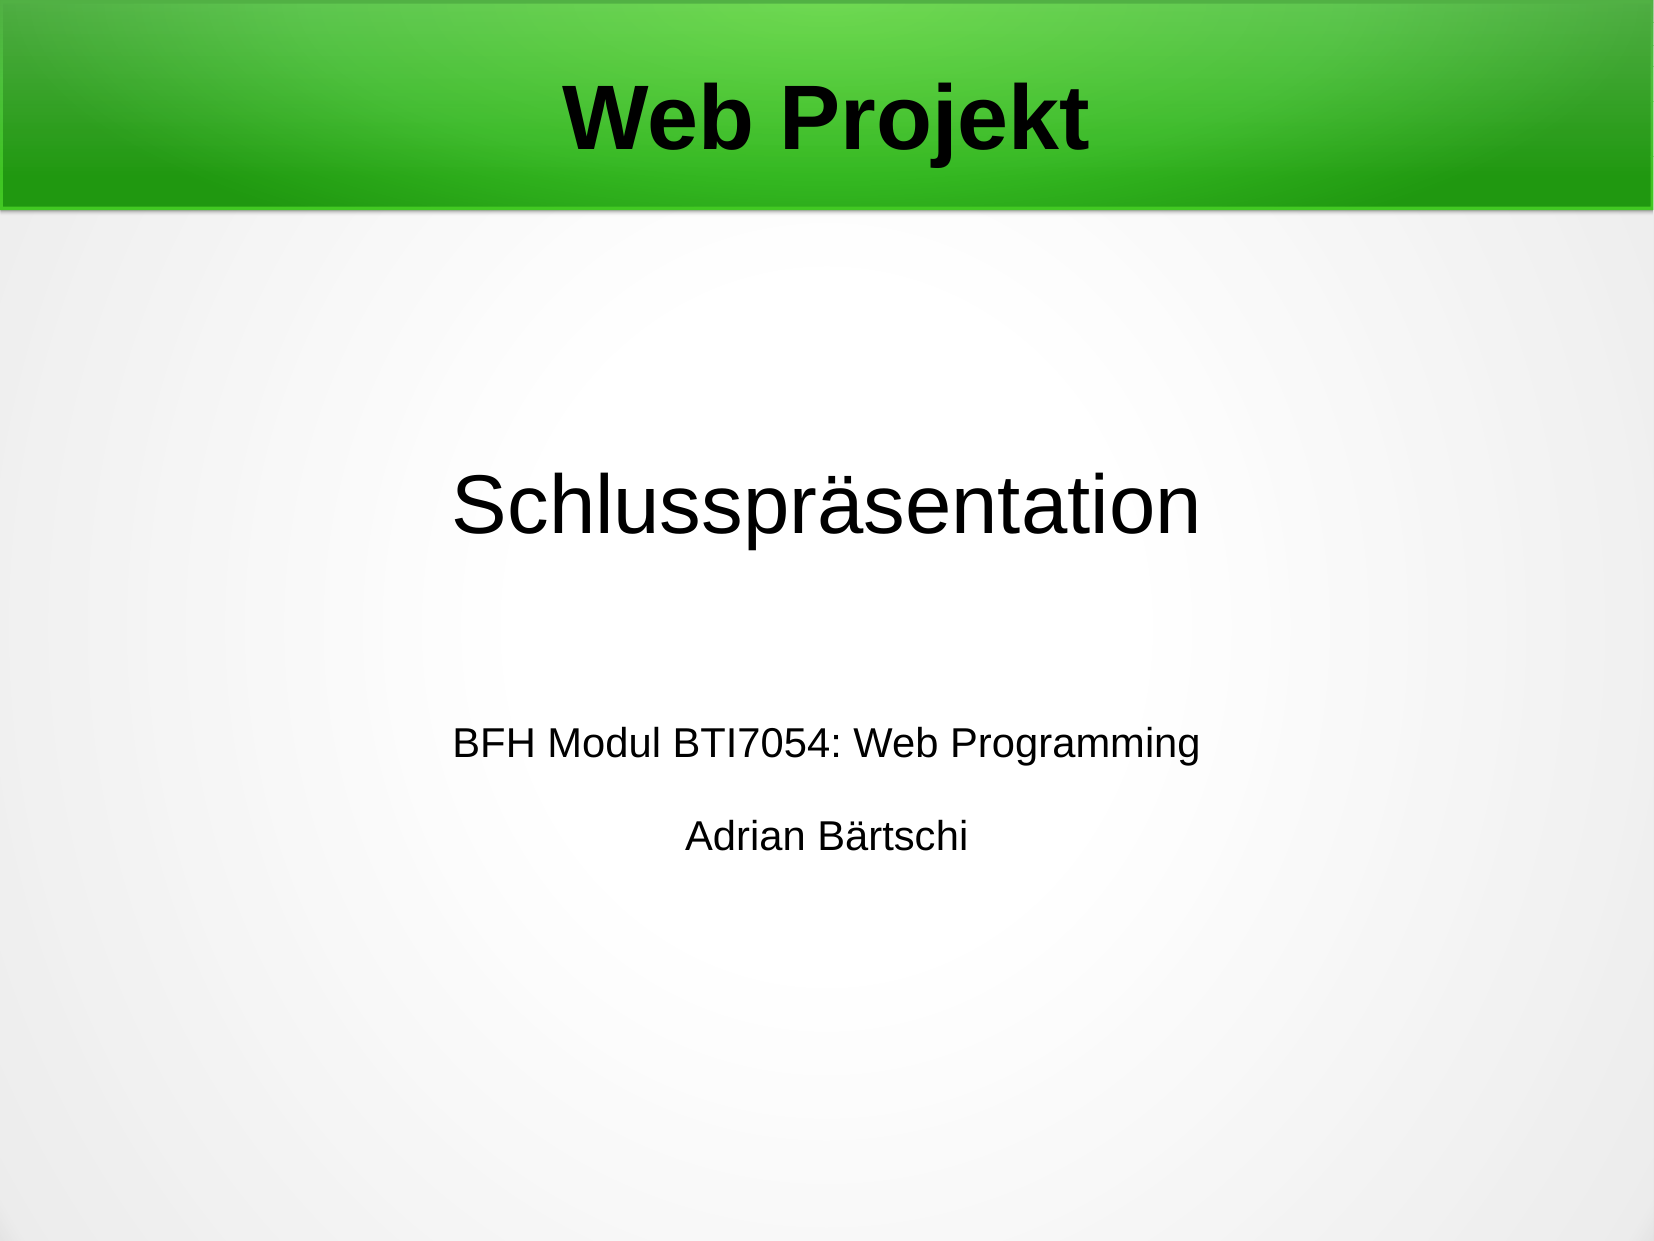

# Web Projekt
Schlusspräsentation
BFH Modul BTI7054: Web Programming
Adrian Bärtschi